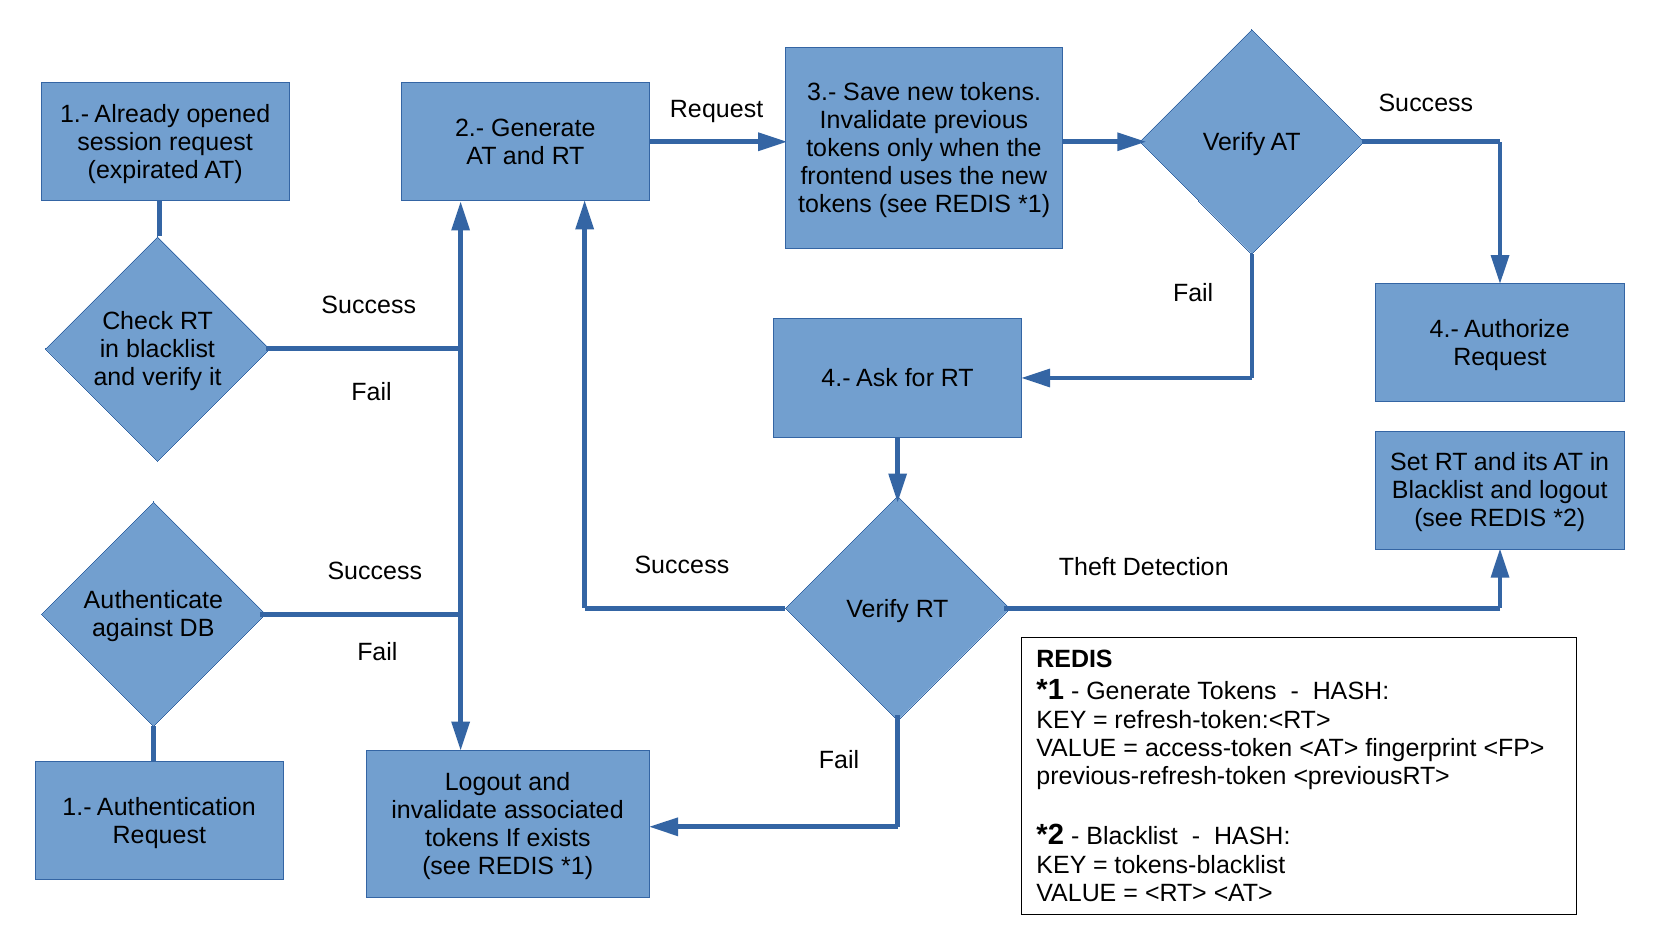

Verify AT
3.- Save new tokens.
Invalidate previous
tokens only when the
frontend uses the new
tokens (see REDIS *1)
Success
1.- Already opened
session request
(expirated AT)
2.- Generate
AT and RT
Request
Check RT
in blacklist
and verify it
Fail
Success
4.- Authorize
Request
4.- Ask for RT
Fail
Set RT and its AT in
Blacklist and logout
(see REDIS *2)
Verify RT
Authenticate
against DB
Success
Theft Detection
Success
Fail
REDIS
*1 - Generate Tokens - HASH:
KEY = refresh-token:<RT>
VALUE = access-token <AT> fingerprint <FP> previous-refresh-token <previousRT>
*2 - Blacklist - HASH:
KEY = tokens-blacklist
VALUE = <RT> <AT>
Fail
Logout and
invalidate associated
tokens If exists
(see REDIS *1)
1.- Authentication
Request